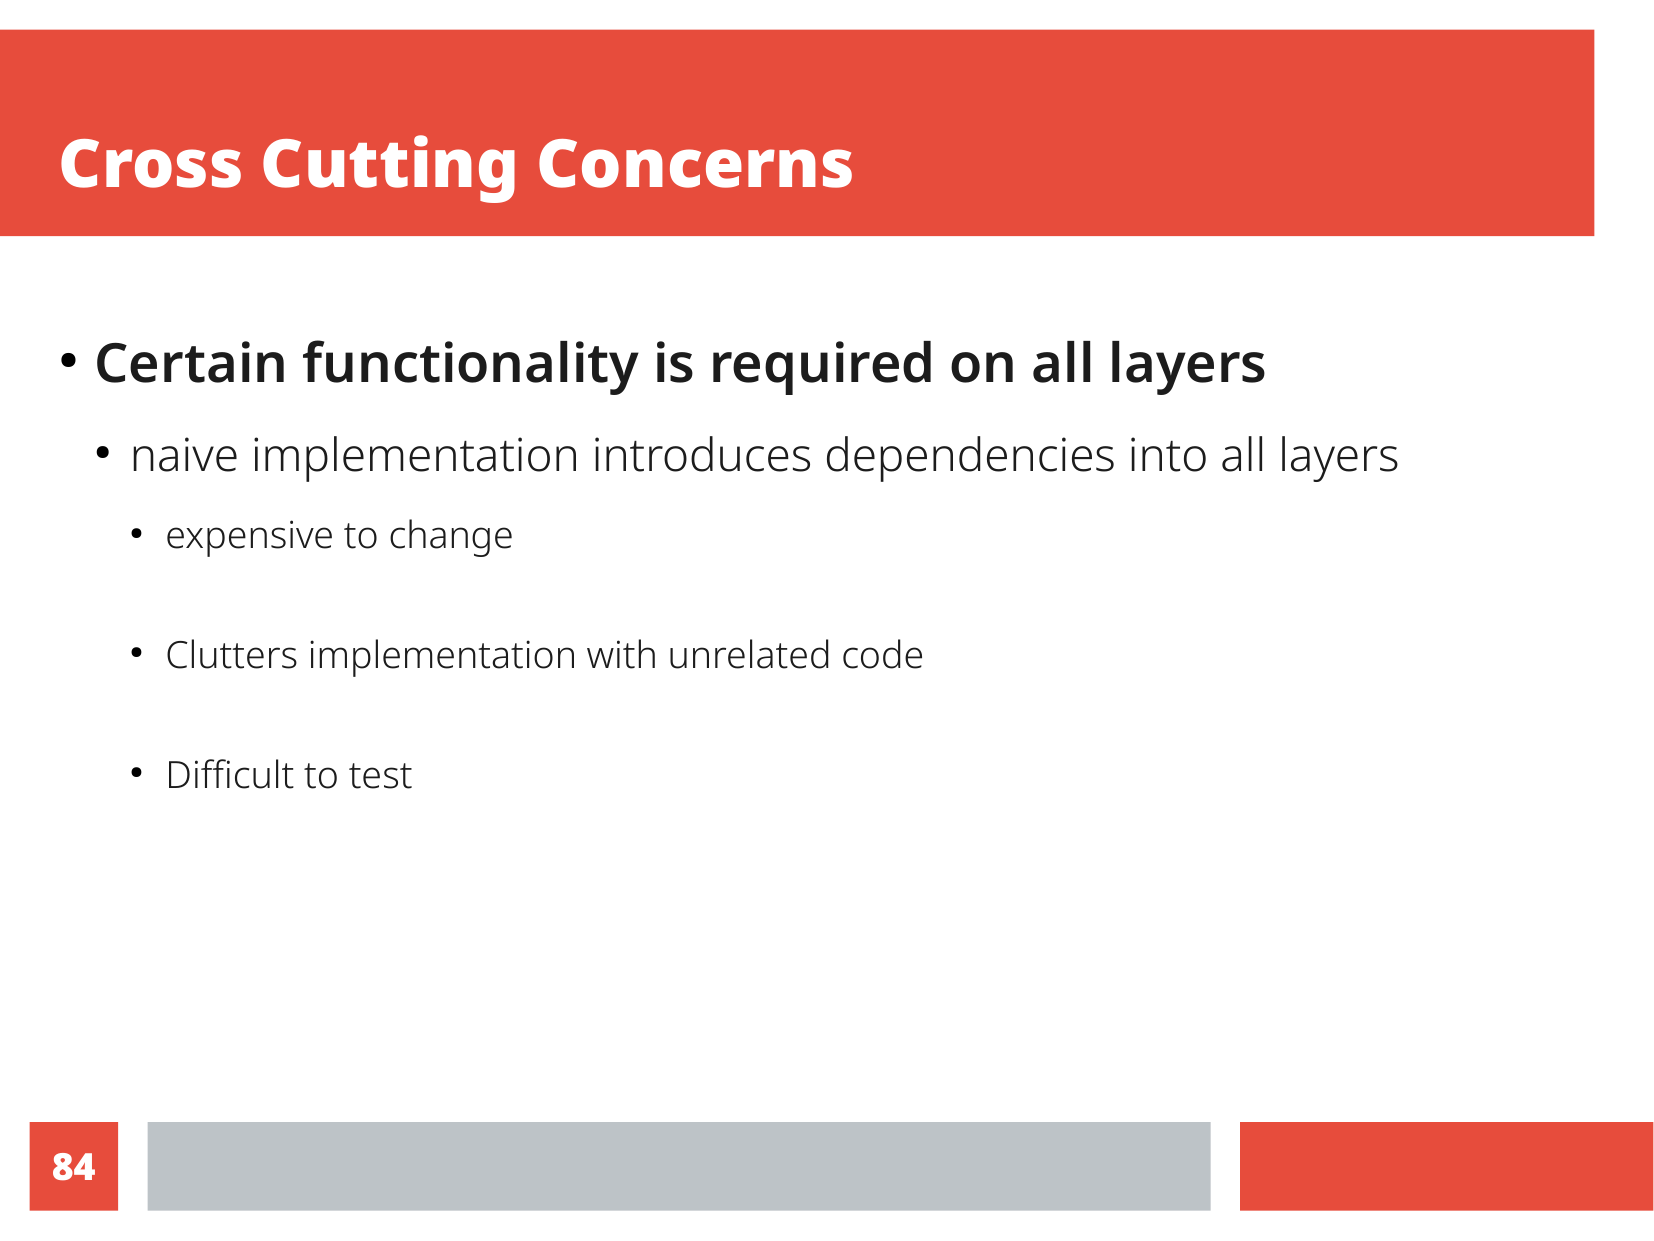

# Cross Cutting Concerns
Certain functionality is required on all layers
naive implementation introduces dependencies into all layers
expensive to change
Clutters implementation with unrelated code
Difficult to test
84